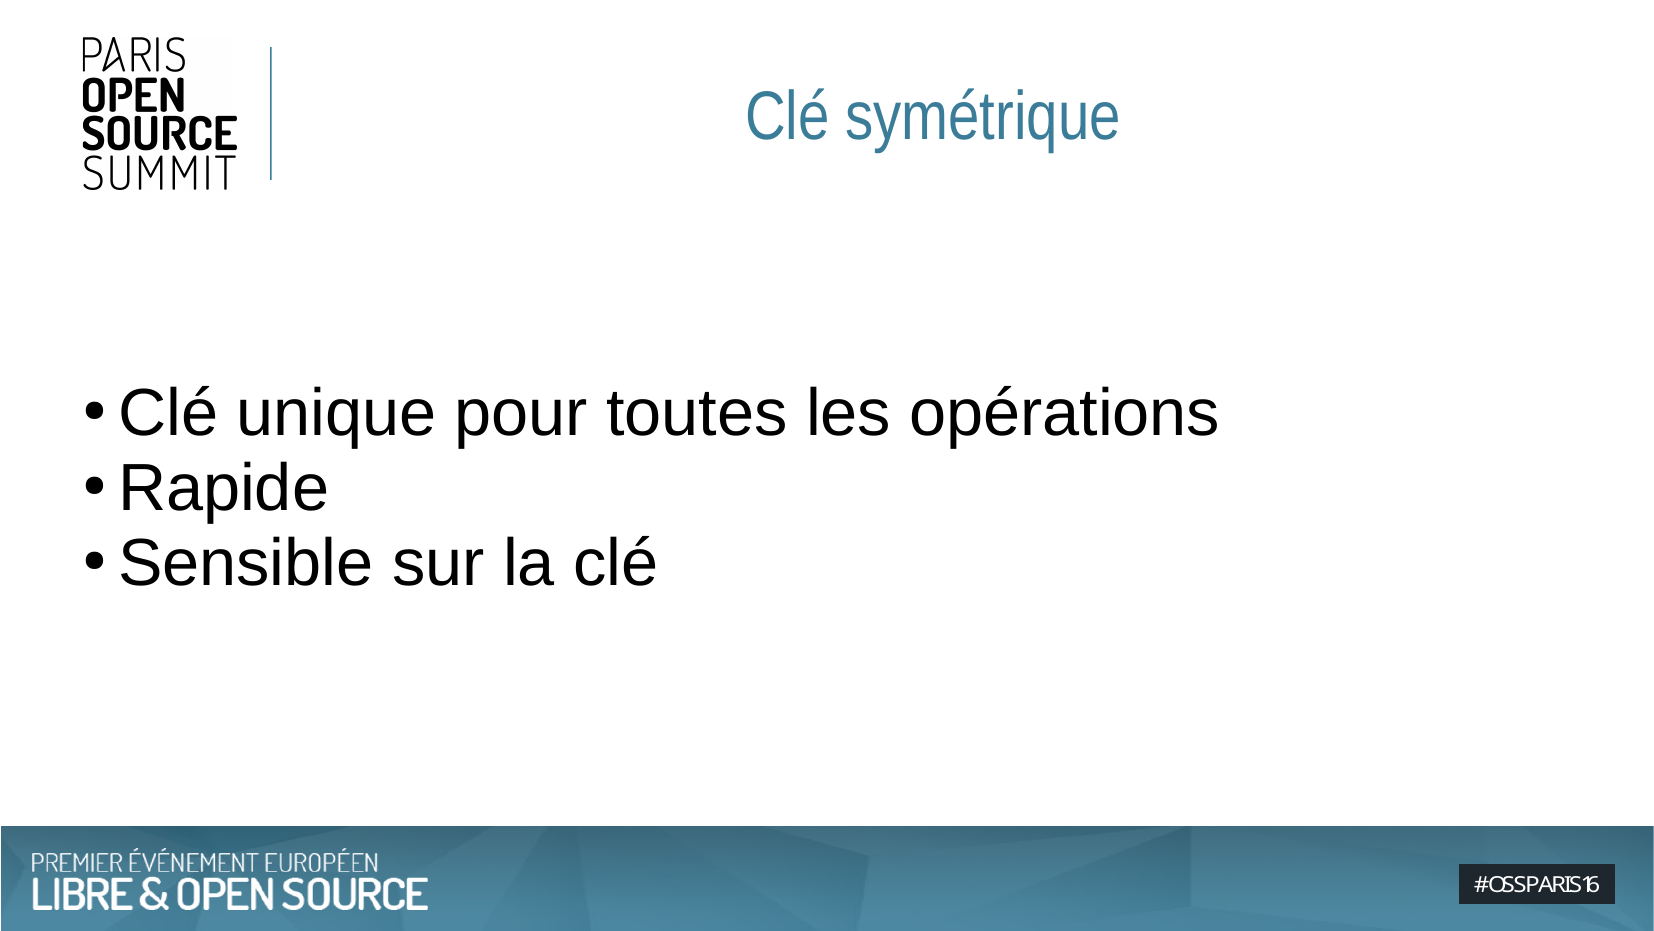

# Clé symétrique
Clé unique pour toutes les opérations
Rapide
Sensible sur la clé